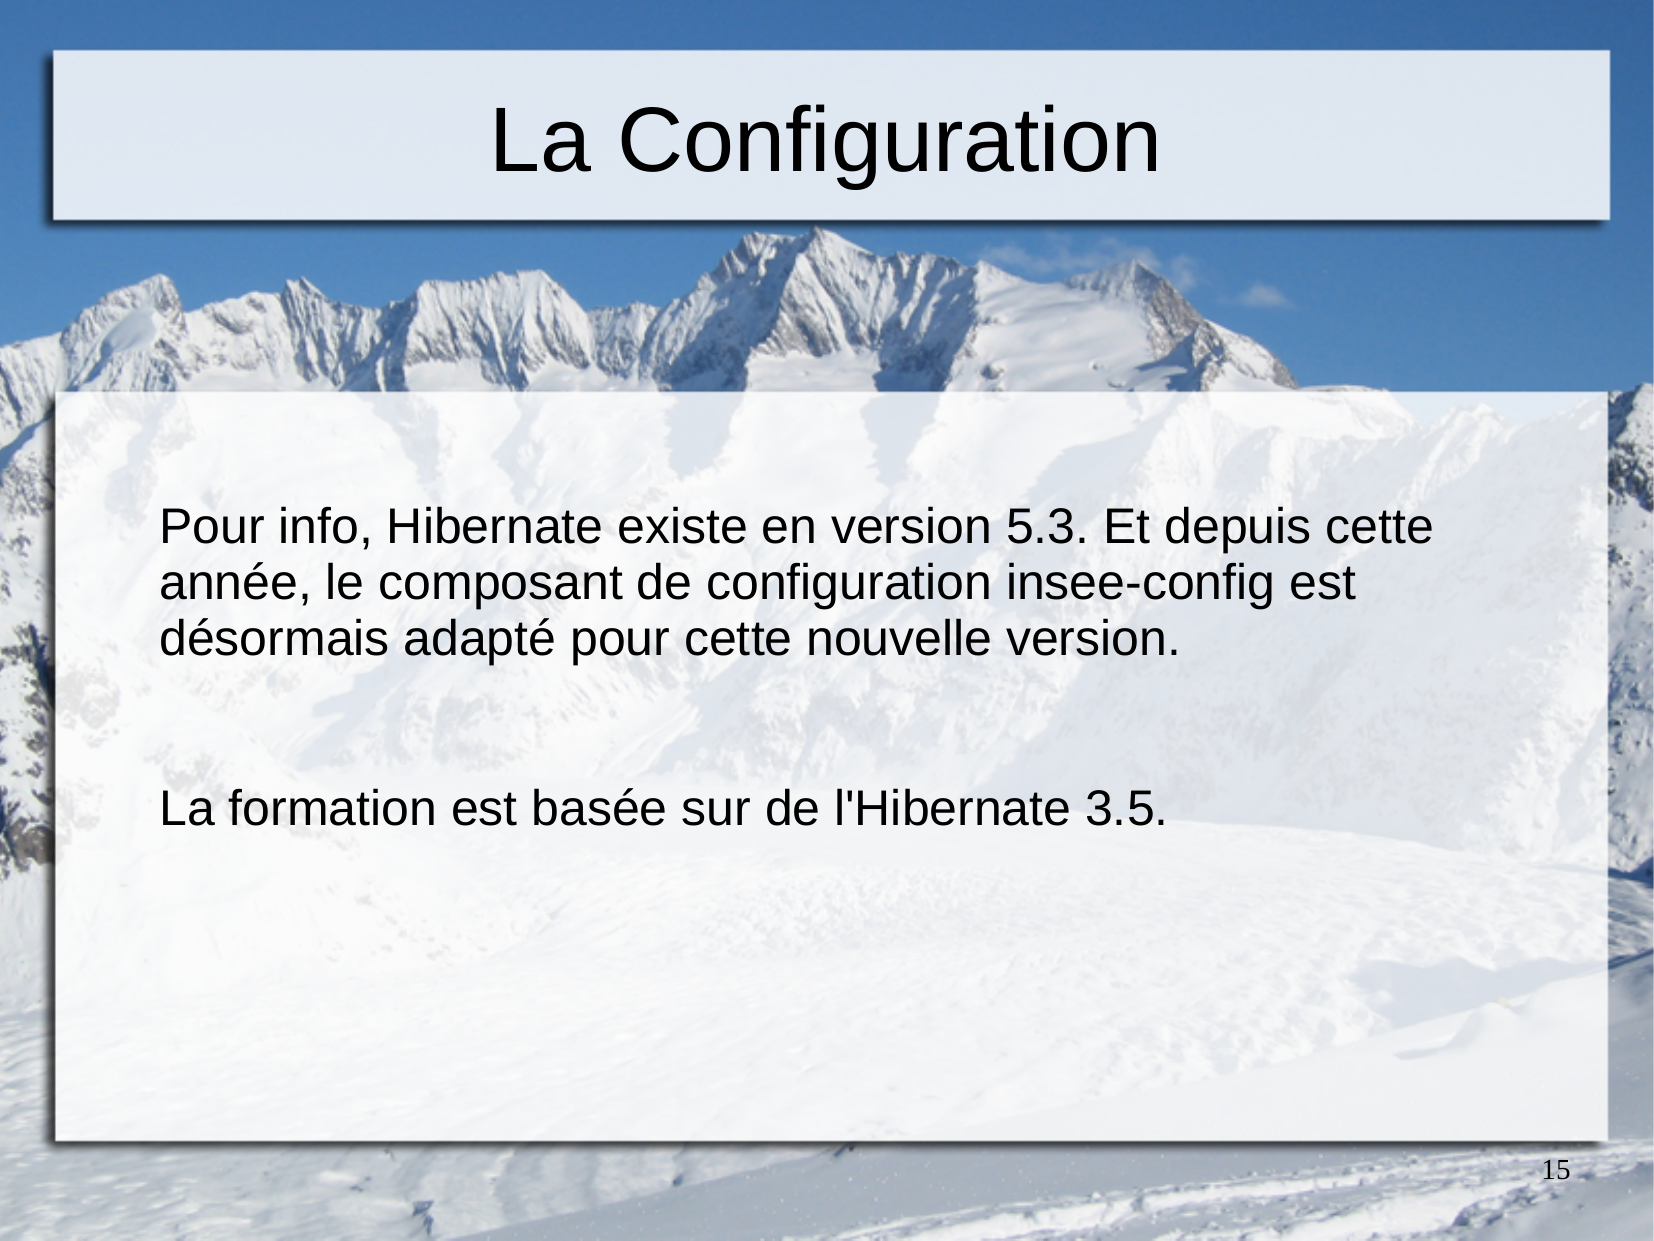

# La Configuration
Pour info, Hibernate existe en version 5.3. Et depuis cette année, le composant de configuration insee-config est désormais adapté pour cette nouvelle version.
La formation est basée sur de l'Hibernate 3.5.
15